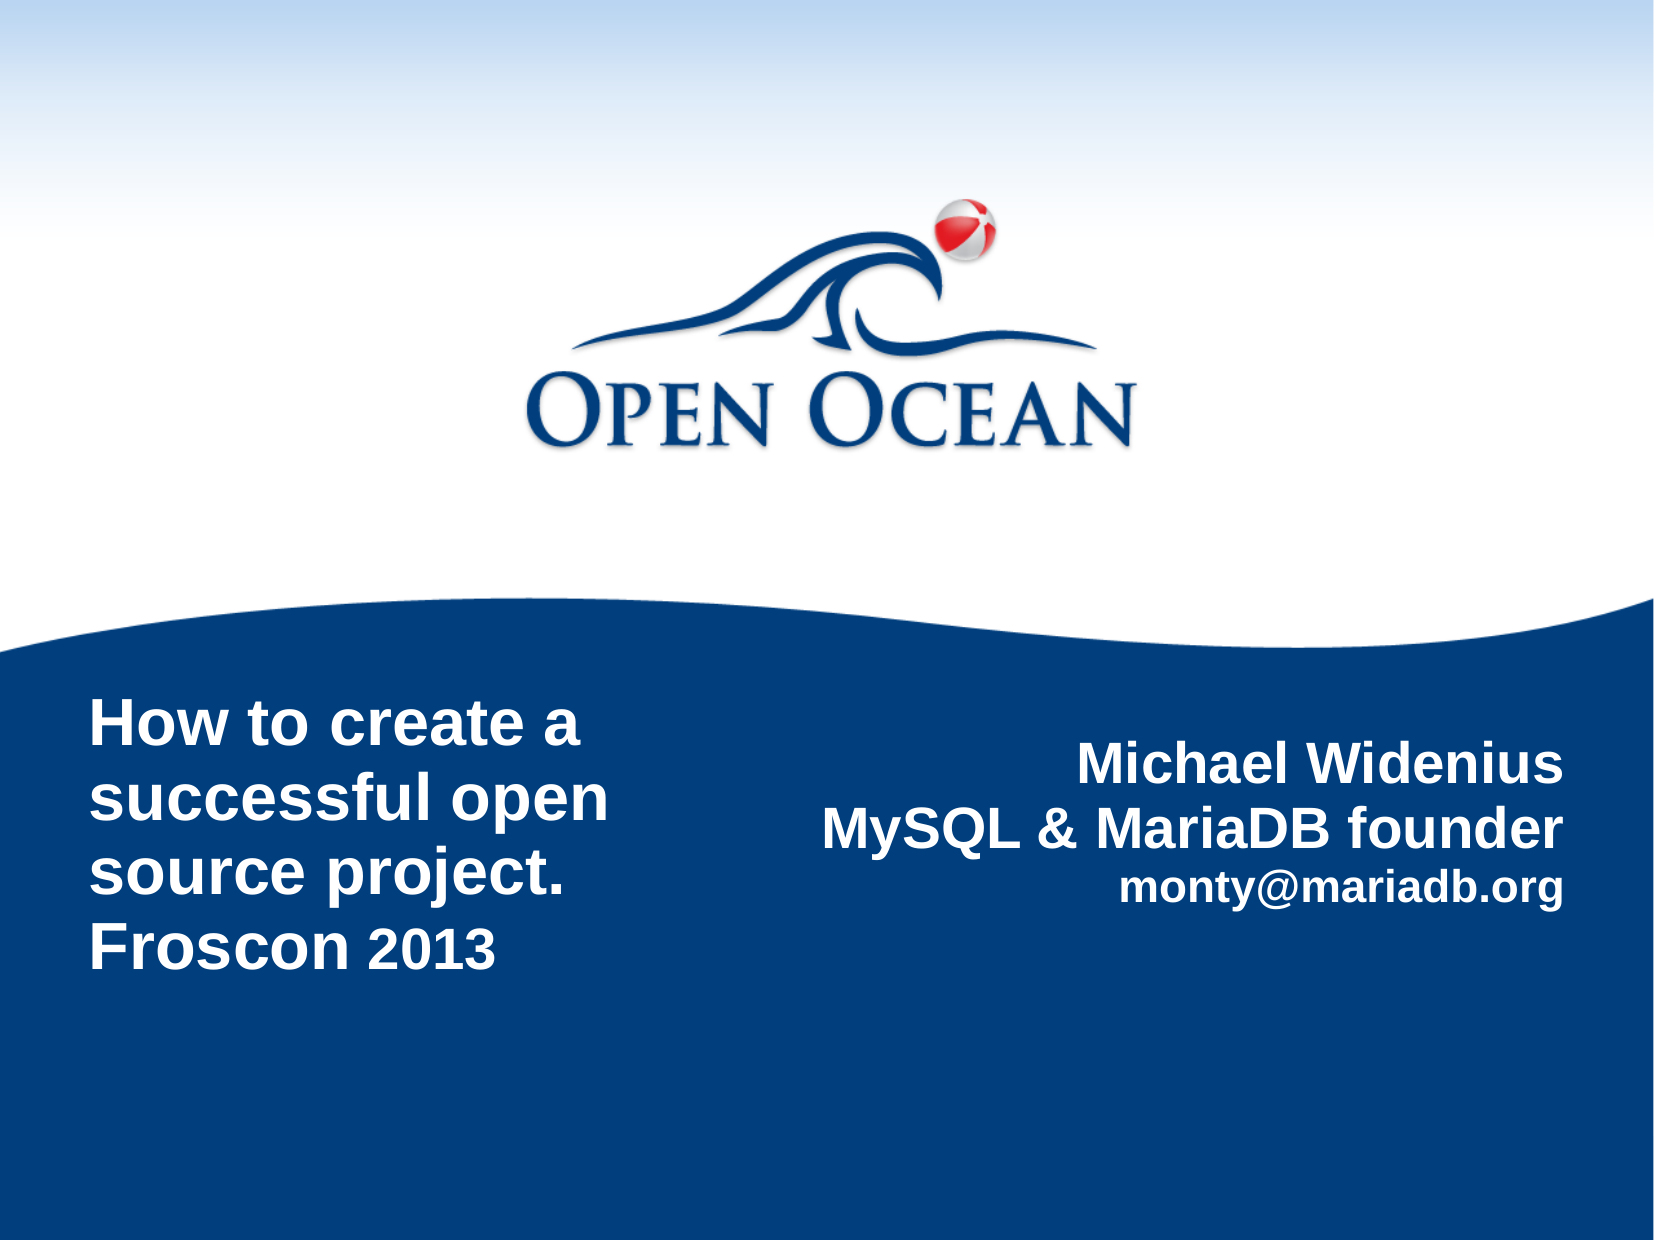

Michael Widenius
MySQL & MariaDB founder
monty@mariadb.org
# How to create a successful open source project. Froscon 2013